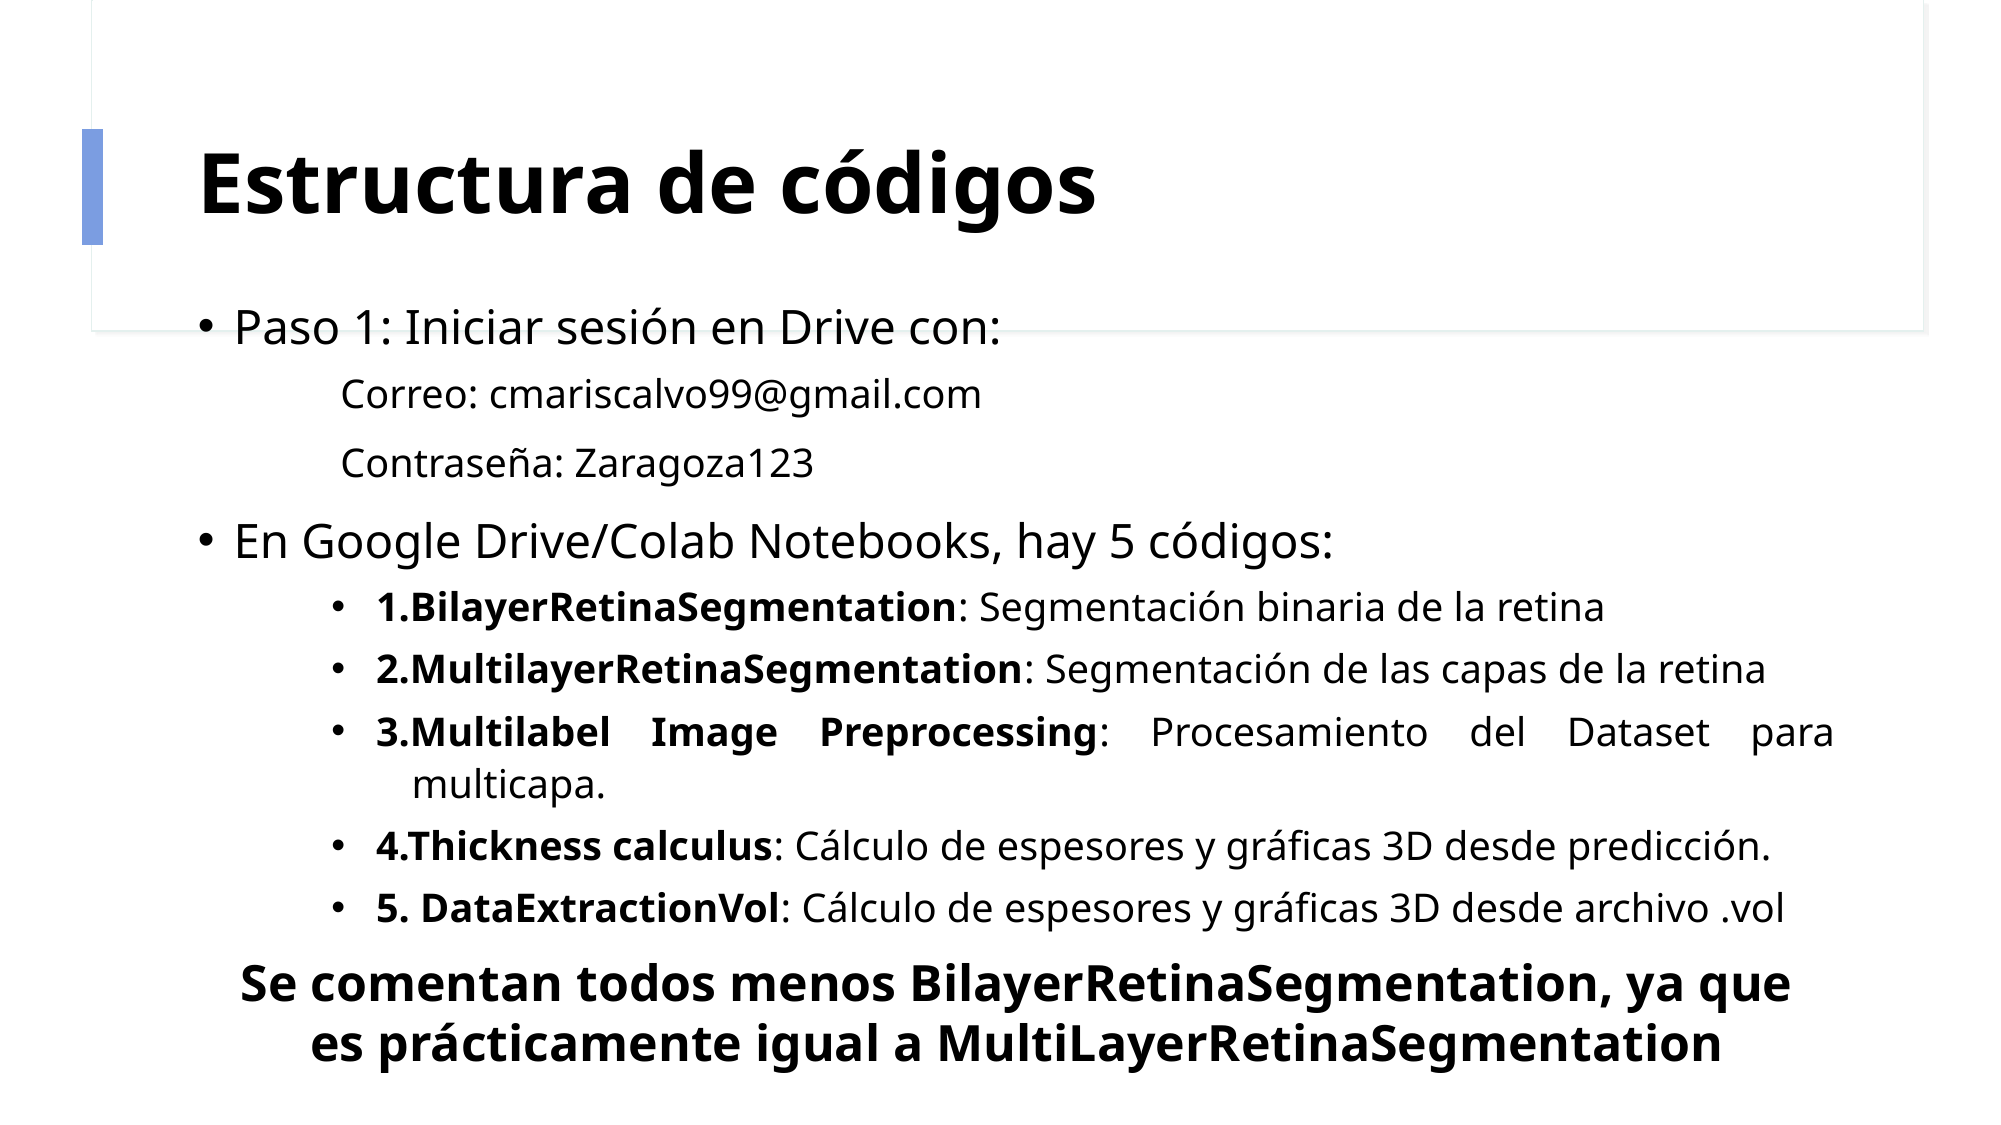

# Estructura de códigos
Paso 1: Iniciar sesión en Drive con:
Correo: cmariscalvo99@gmail.com
Contraseña: Zaragoza123
En Google Drive/Colab Notebooks, hay 5 códigos:
1.BilayerRetinaSegmentation: Segmentación binaria de la retina
2.MultilayerRetinaSegmentation: Segmentación de las capas de la retina
3.Multilabel Image Preprocessing: Procesamiento del Dataset para multicapa.
4.Thickness calculus: Cálculo de espesores y gráficas 3D desde predicción.
5. DataExtractionVol: Cálculo de espesores y gráficas 3D desde archivo .vol
Se comentan todos menos BilayerRetinaSegmentation, ya que es prácticamente igual a MultiLayerRetinaSegmentation